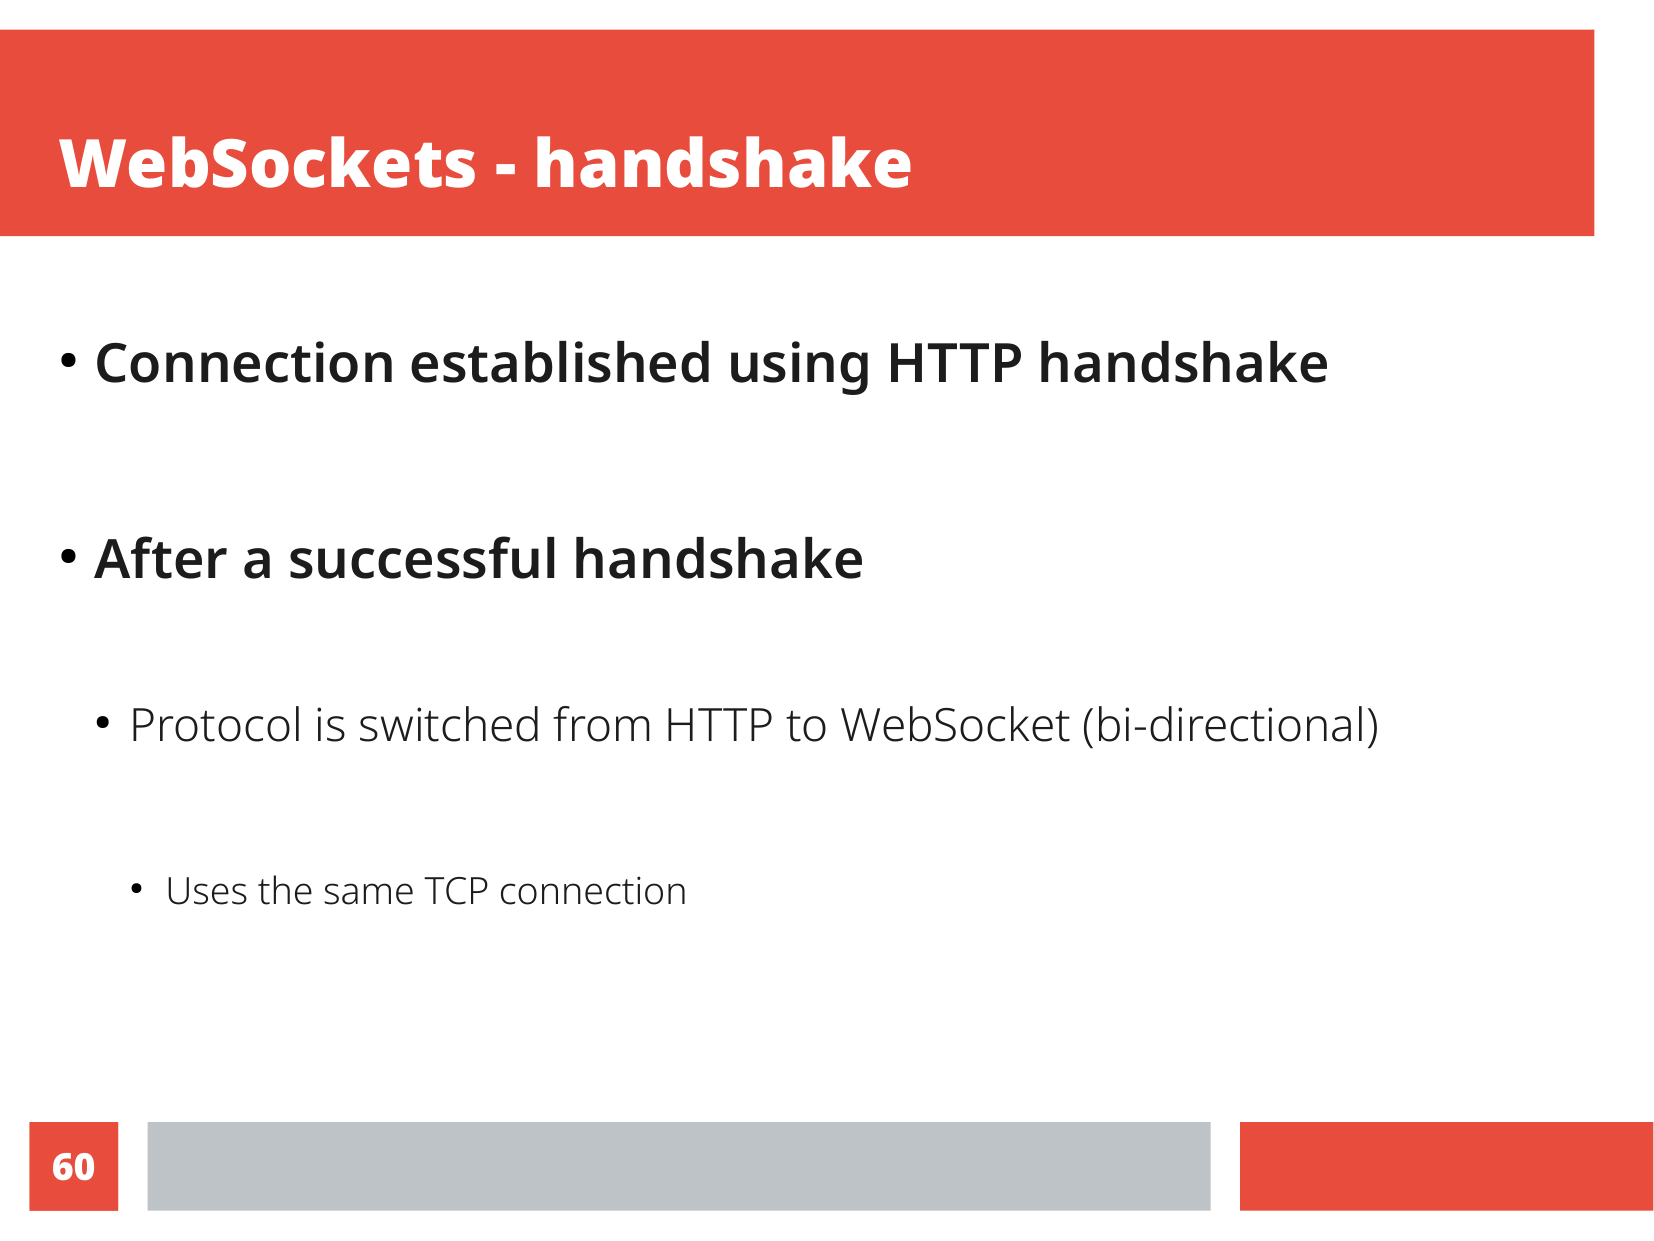

# WebSockets - handshake
Connection established using HTTP handshake
After a successful handshake
Protocol is switched from HTTP to WebSocket (bi-directional)
Uses the same TCP connection
60